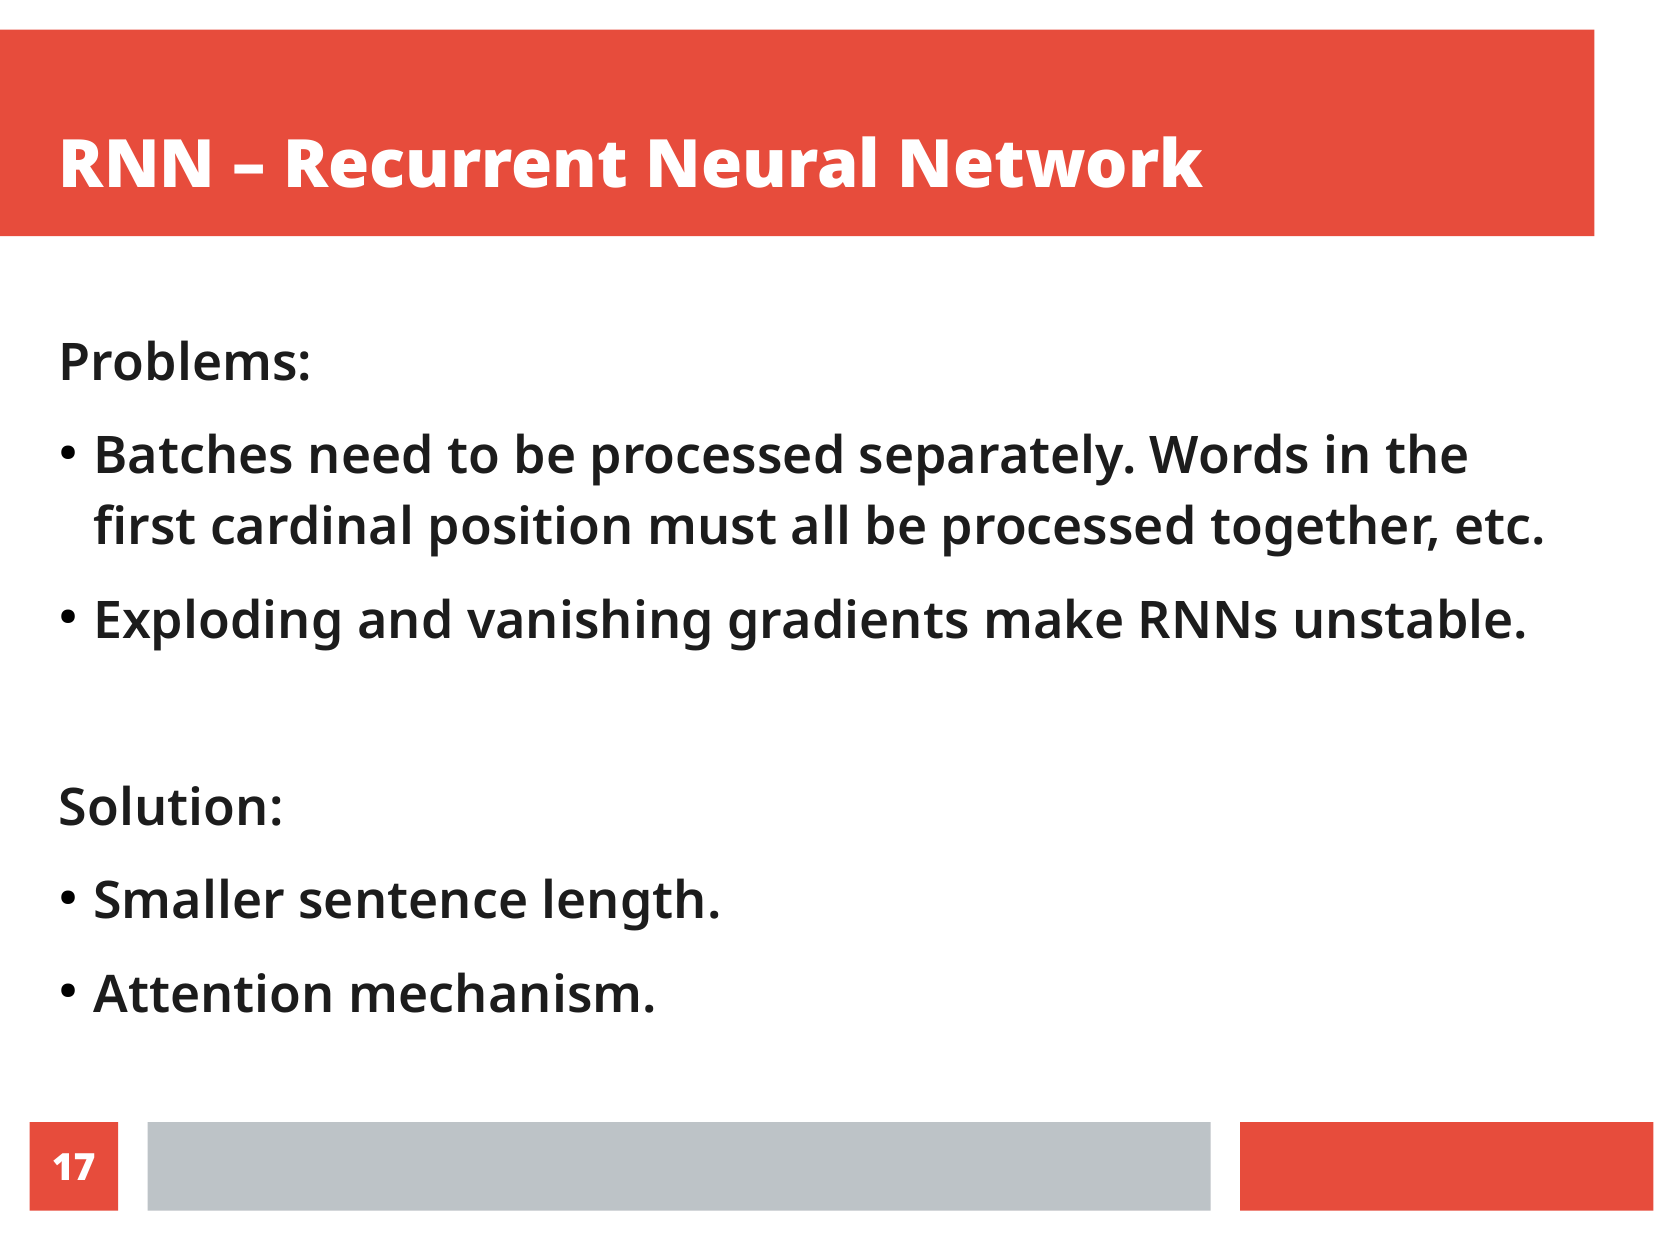

# RNN – Recurrent Neural Network
Problems:
Batches need to be processed separately. Words in the first cardinal position must all be processed together, etc.
Exploding and vanishing gradients make RNNs unstable.
Solution:
Smaller sentence length.
Attention mechanism.
17